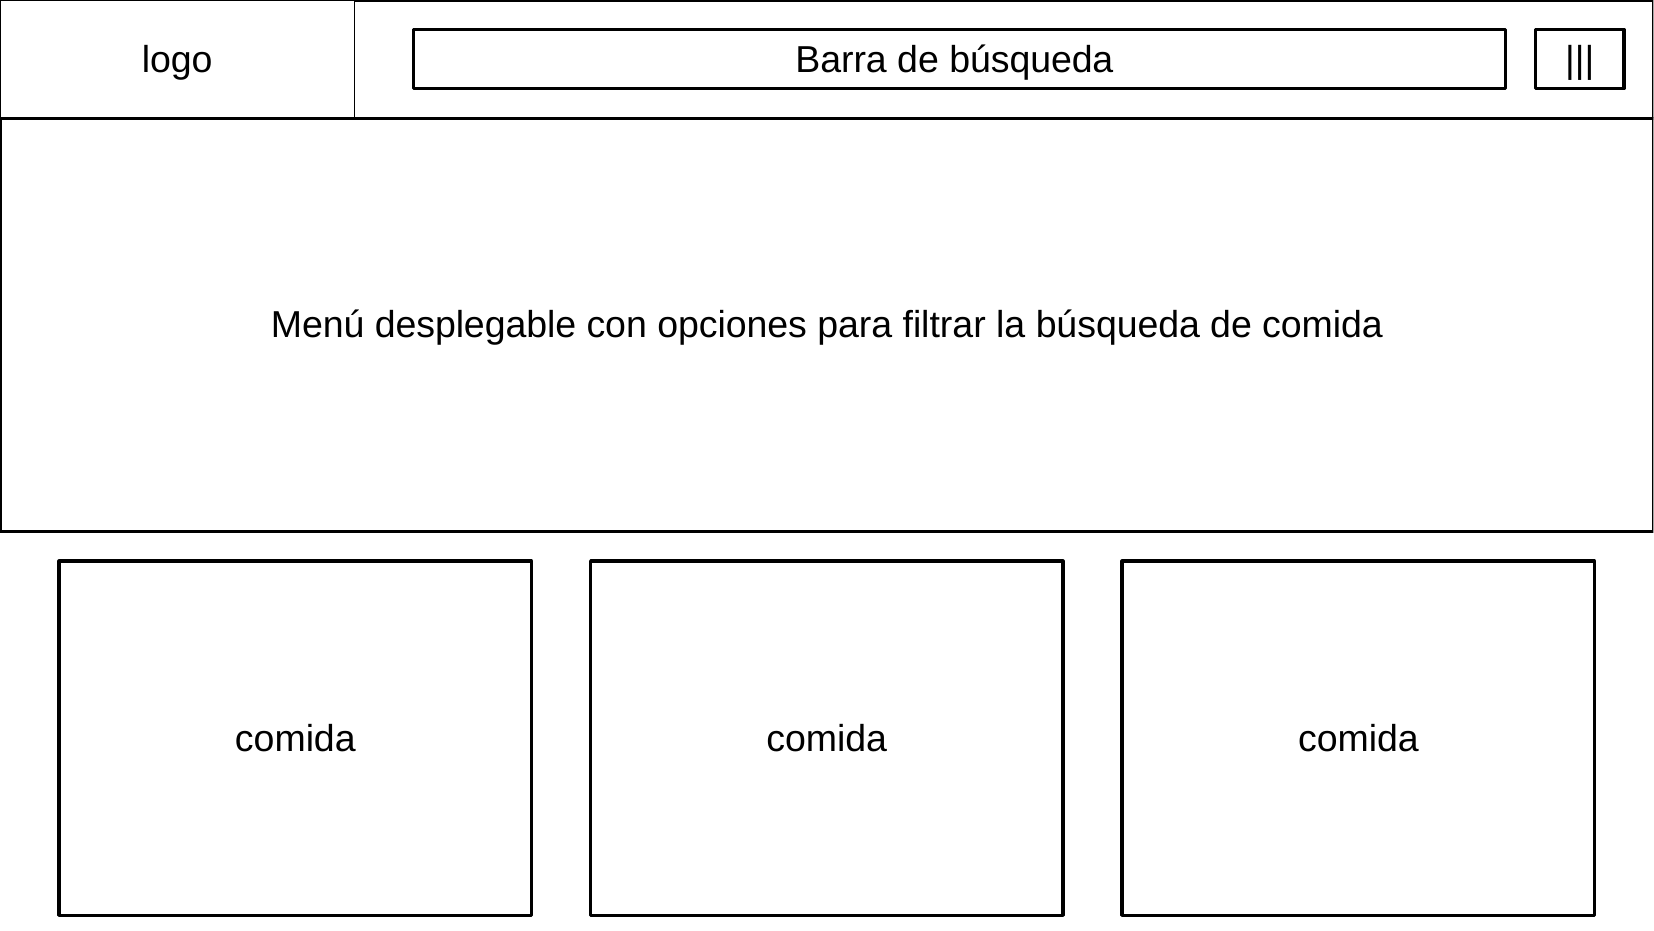

logo
Barra de búsqueda
|||
Menú desplegable con opciones para filtrar la búsqueda de comida
comida
comida
comida
comida
comida
comida